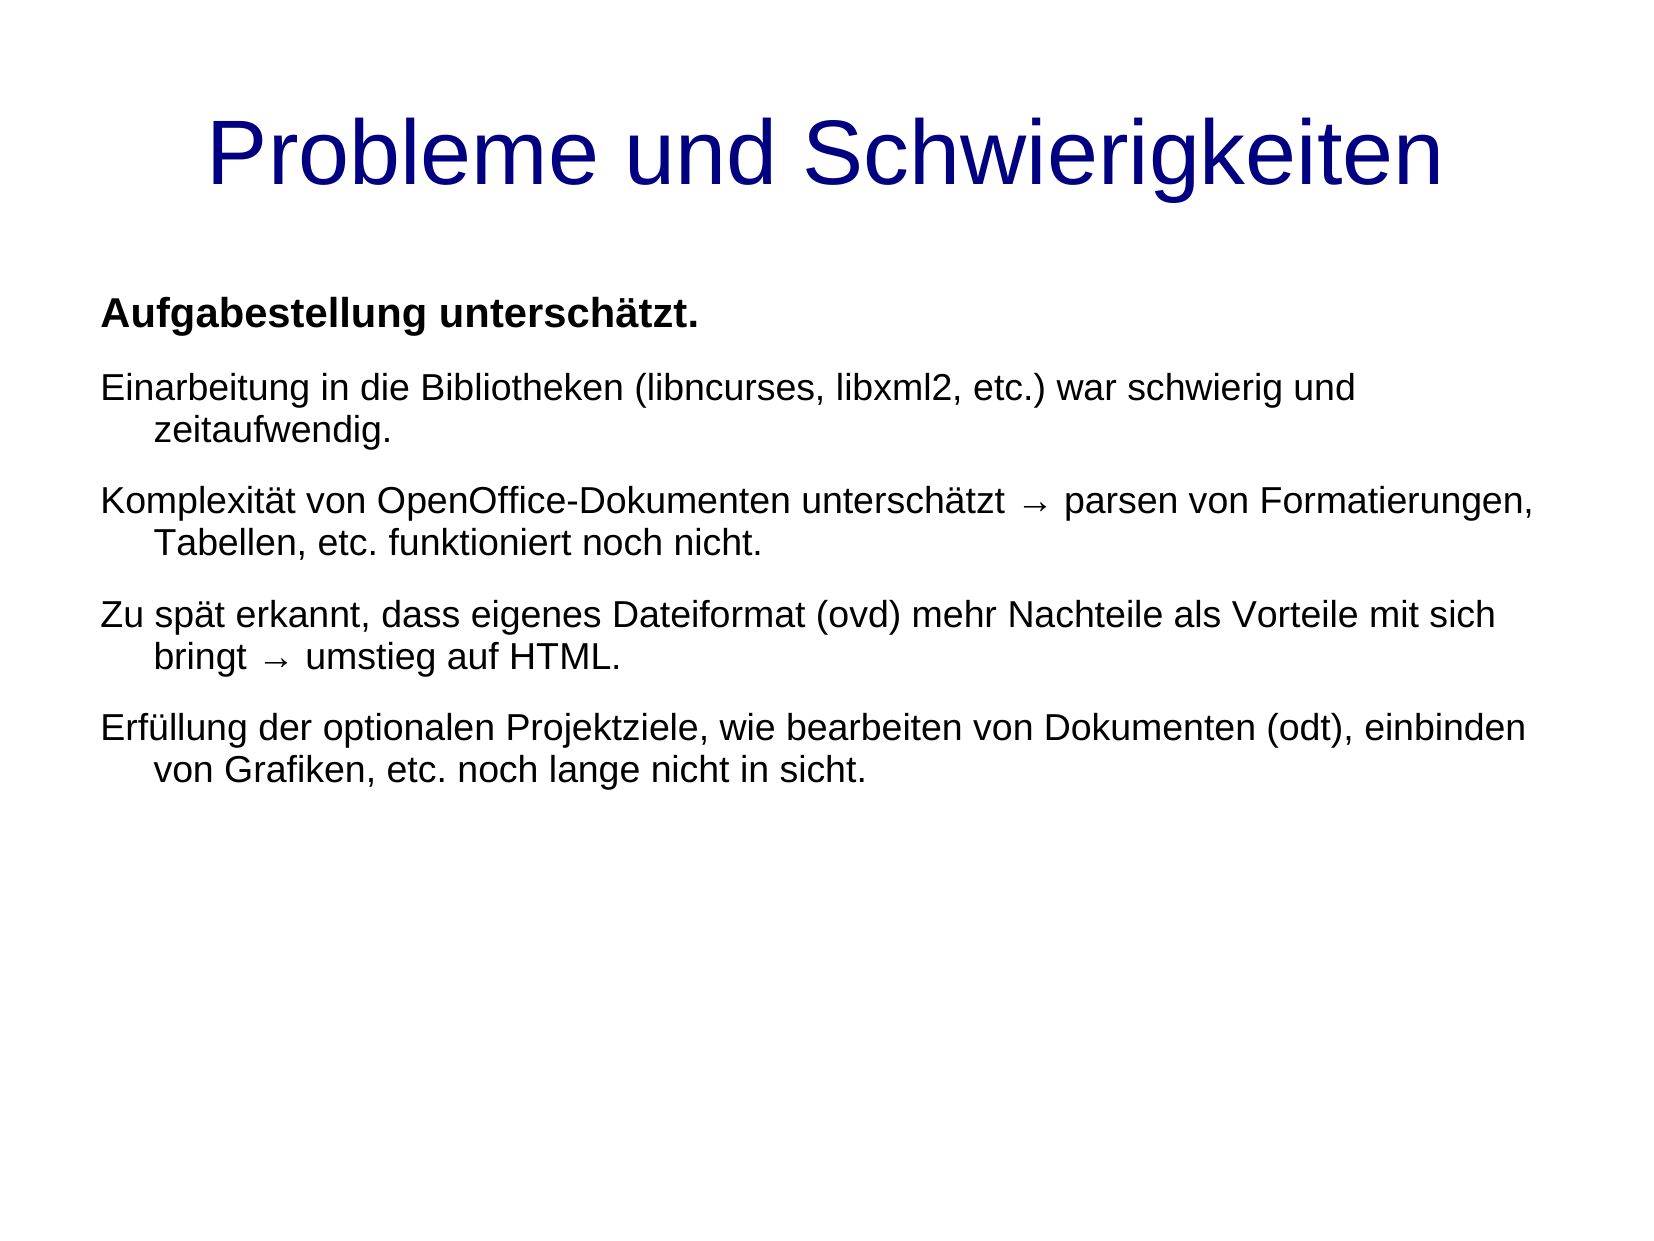

# Probleme und Schwierigkeiten
Aufgabestellung unterschätzt.
Einarbeitung in die Bibliotheken (libncurses, libxml2, etc.) war schwierig und zeitaufwendig.
Komplexität von OpenOffice-Dokumenten unterschätzt → parsen von Formatierungen, Tabellen, etc. funktioniert noch nicht.
Zu spät erkannt, dass eigenes Dateiformat (ovd) mehr Nachteile als Vorteile mit sich bringt → umstieg auf HTML.
Erfüllung der optionalen Projektziele, wie bearbeiten von Dokumenten (odt), einbinden von Grafiken, etc. noch lange nicht in sicht.